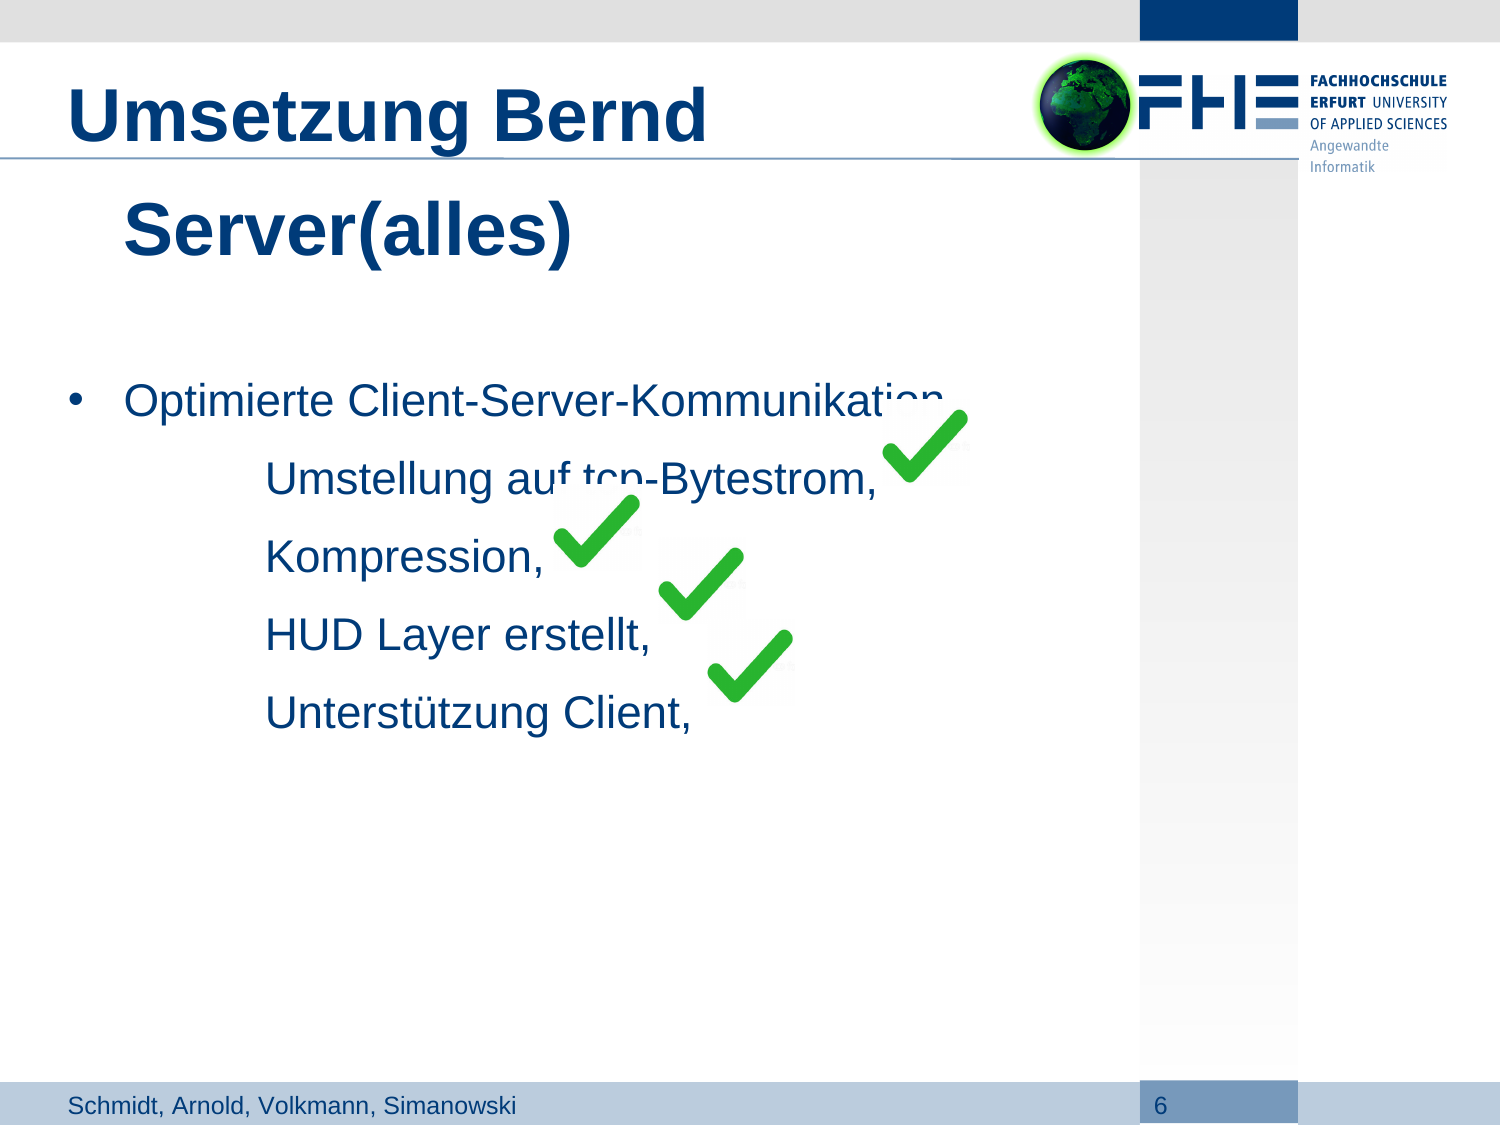

# Umsetzung Bernd
Server(alles)
Optimierte Client-Server-Kommunikation
Umstellung auf tcp-Bytestrom,
Kompression,
HUD Layer erstellt,
Unterstützung Client,